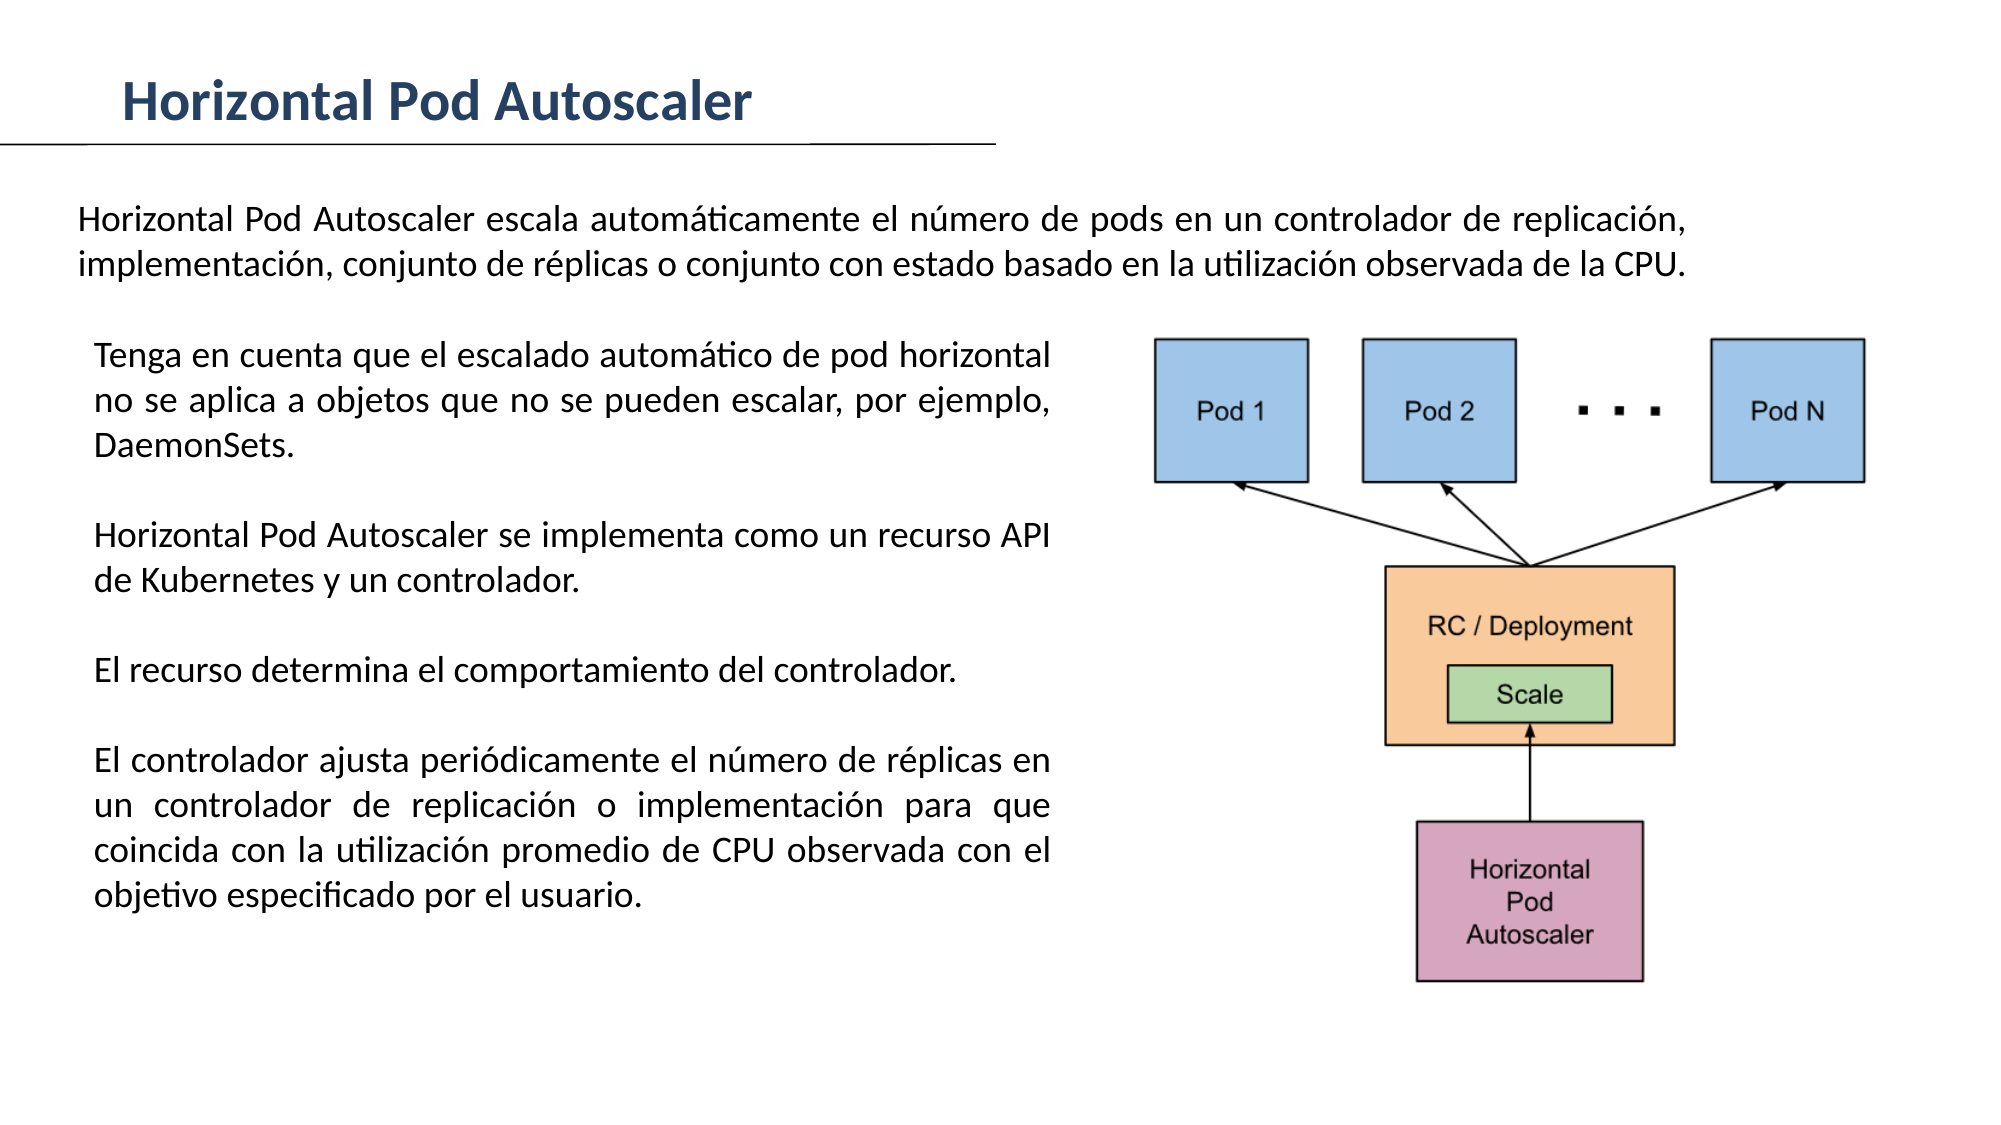

Horizontal Pod Autoscaler
Horizontal Pod Autoscaler escala automáticamente el número de pods en un controlador de replicación, implementación, conjunto de réplicas o conjunto con estado basado en la utilización observada de la CPU.
Tenga en cuenta que el escalado automático de pod horizontal no se aplica a objetos que no se pueden escalar, por ejemplo, DaemonSets.
Horizontal Pod Autoscaler se implementa como un recurso API de Kubernetes y un controlador.
El recurso determina el comportamiento del controlador.
El controlador ajusta periódicamente el número de réplicas en un controlador de replicación o implementación para que coincida con la utilización promedio de CPU observada con el objetivo especificado por el usuario.